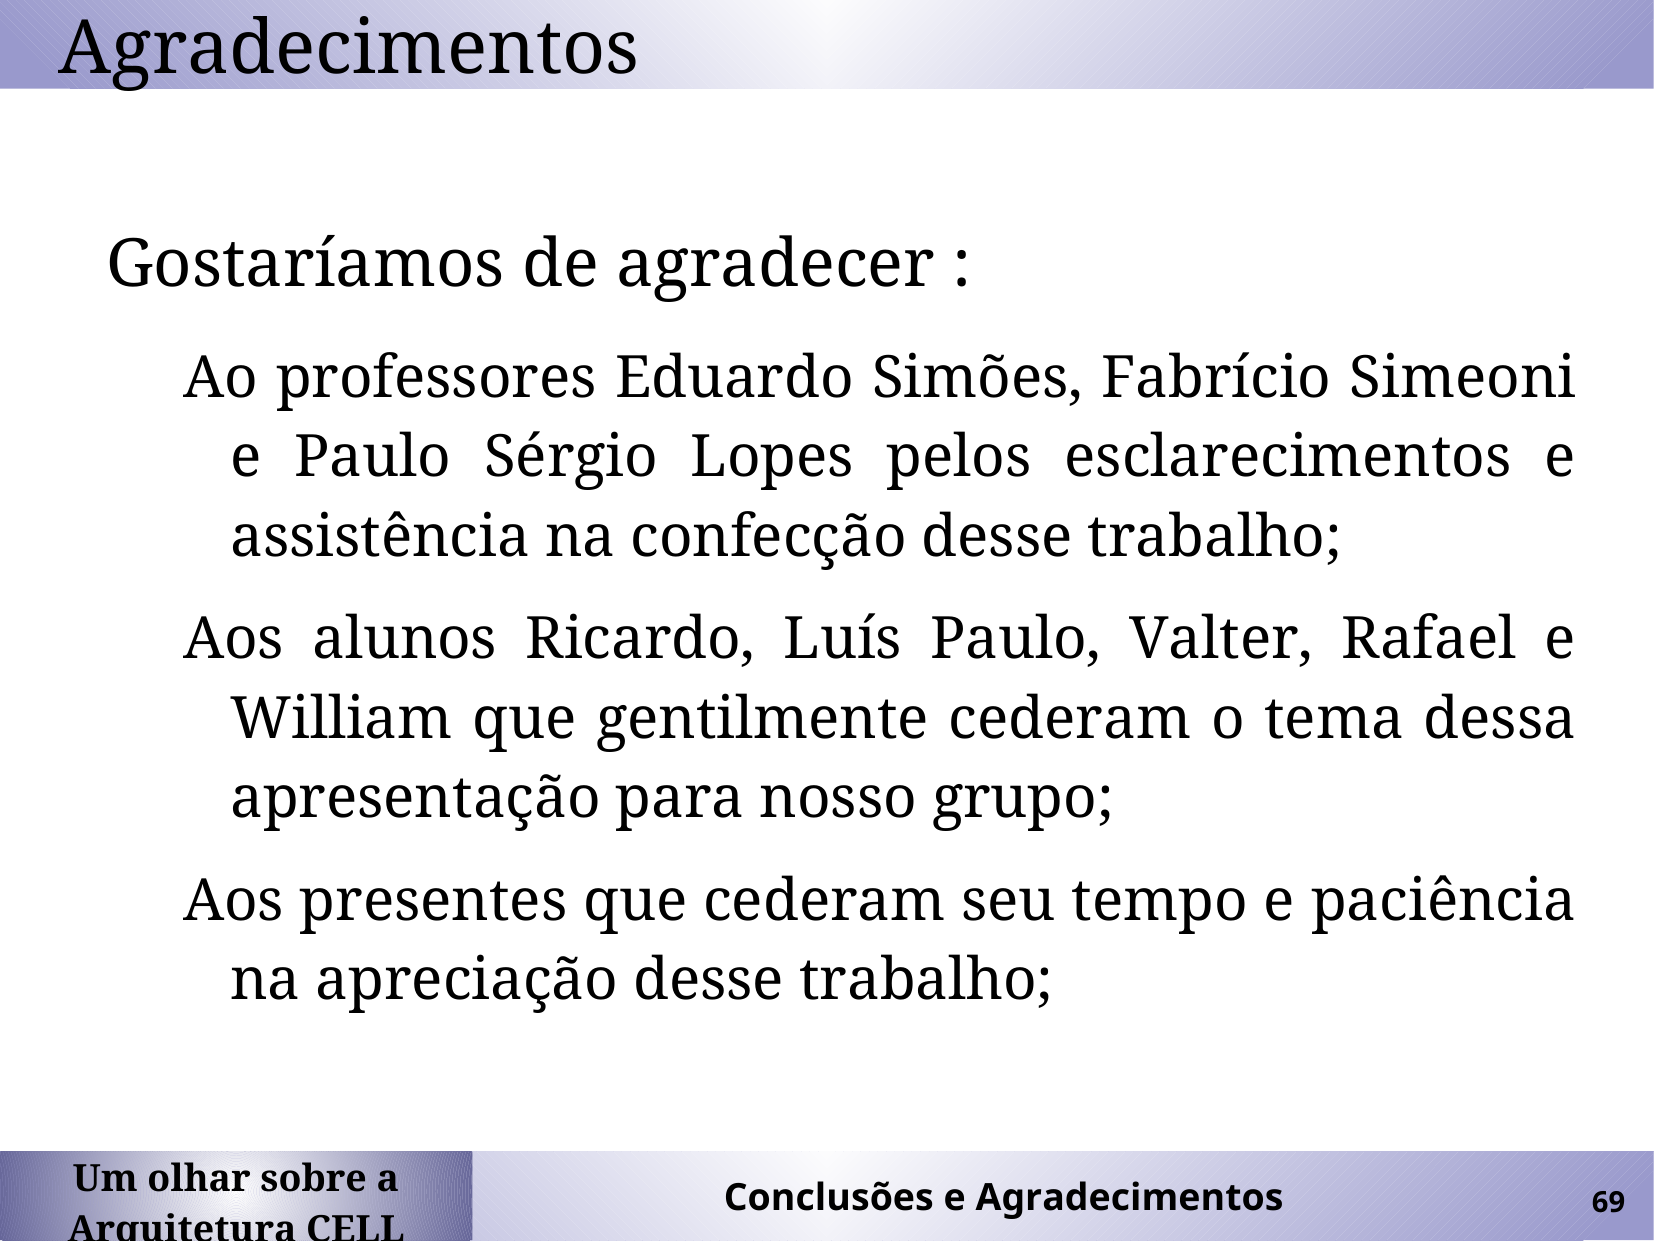

# Agradecimentos
Gostaríamos de agradecer :
Ao professores Eduardo Simões, Fabrício Simeoni e Paulo Sérgio Lopes pelos esclarecimentos e assistência na confecção desse trabalho;
Aos alunos Ricardo, Luís Paulo, Valter, Rafael e William que gentilmente cederam o tema dessa apresentação para nosso grupo;
Aos presentes que cederam seu tempo e paciência na apreciação desse trabalho;
Conclusões e Agradecimentos
69